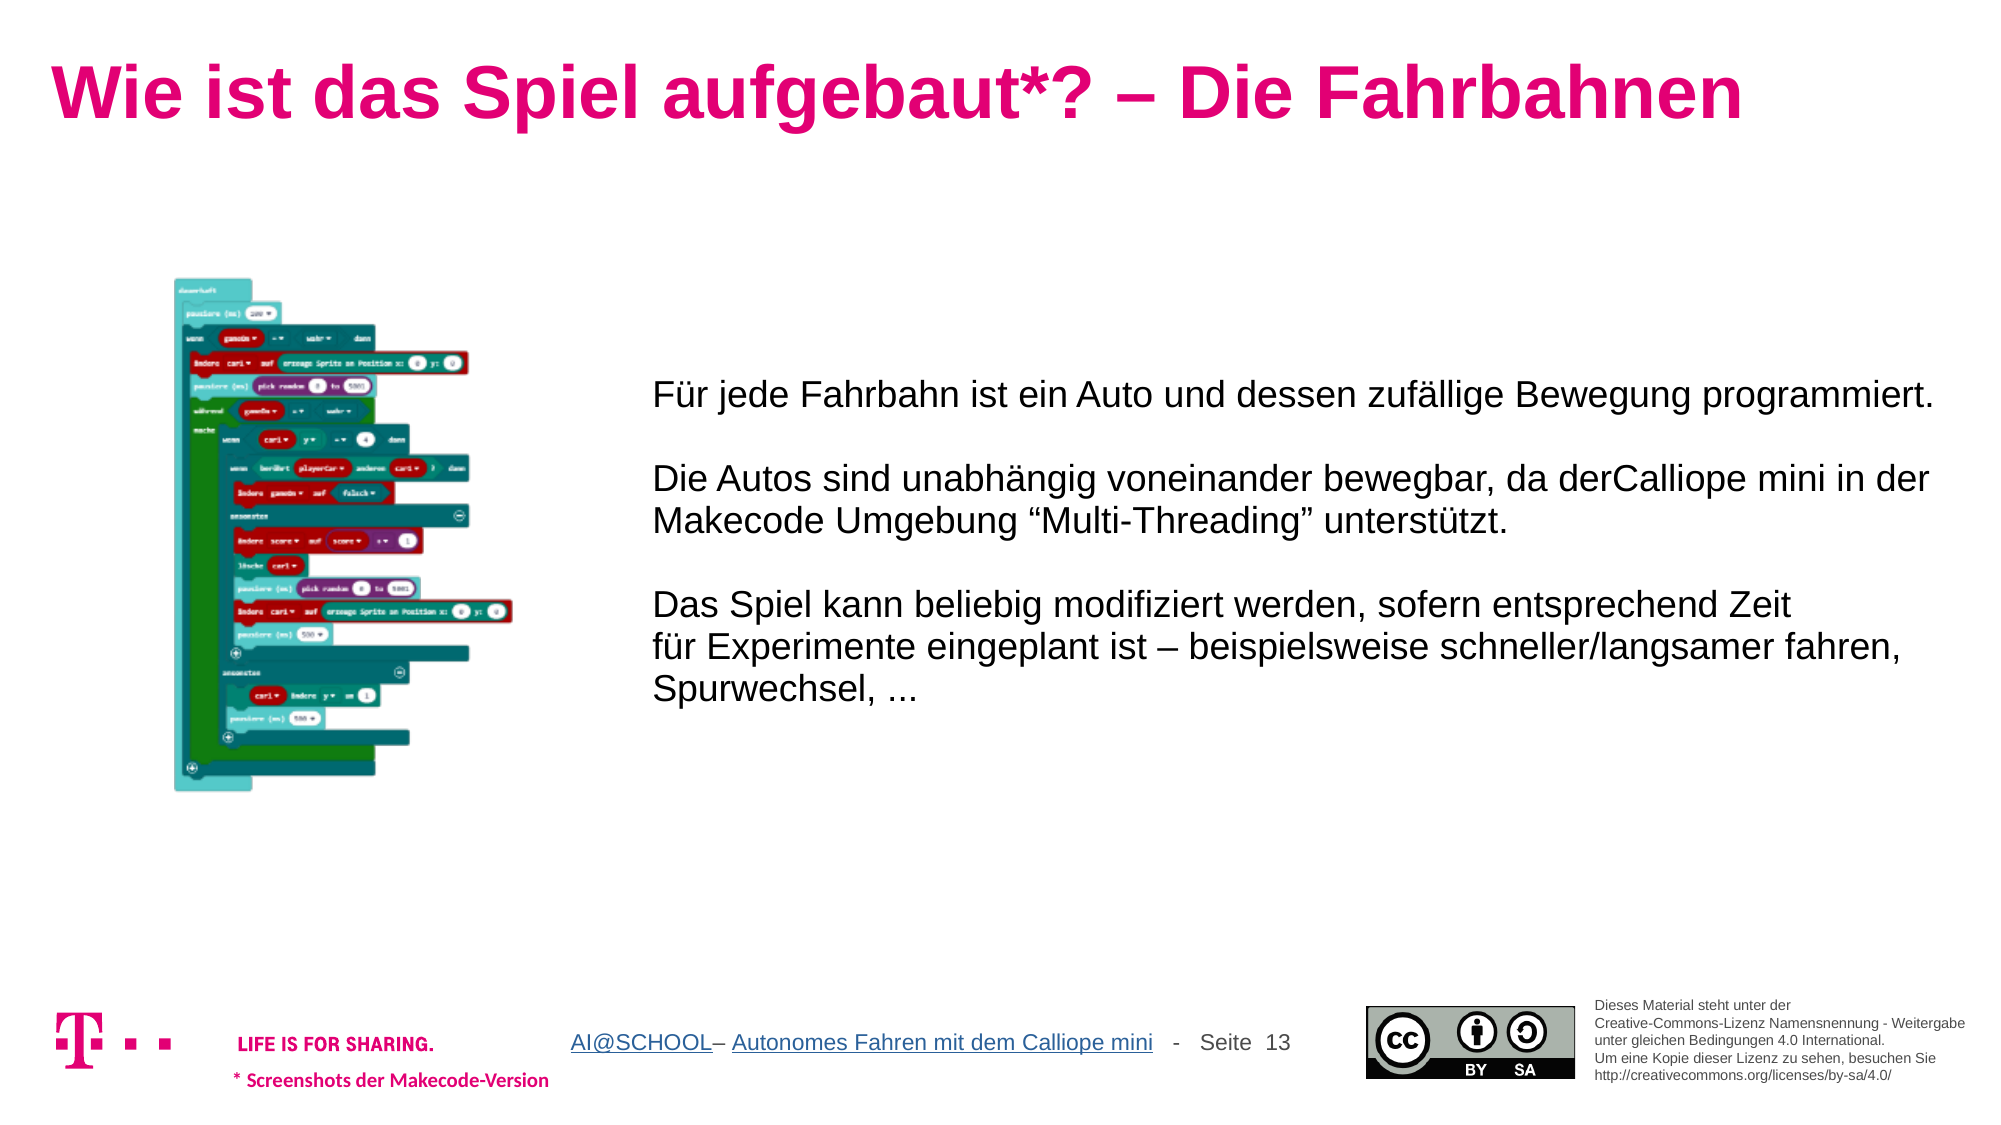

Wie ist das Spiel aufgebaut*? – Die Fahrbahnen
Für jede Fahrbahn ist ein Auto und dessen zufällige Bewegung programmiert.
Die Autos sind unabhängig voneinander bewegbar, da derCalliope mini in der
Makecode Umgebung “Multi-Threading” unterstützt.
Das Spiel kann beliebig modifiziert werden, sofern entsprechend Zeit
für Experimente eingeplant ist – beispielsweise schneller/langsamer fahren,
Spurwechsel, ...
* Screenshots der Makecode-Version